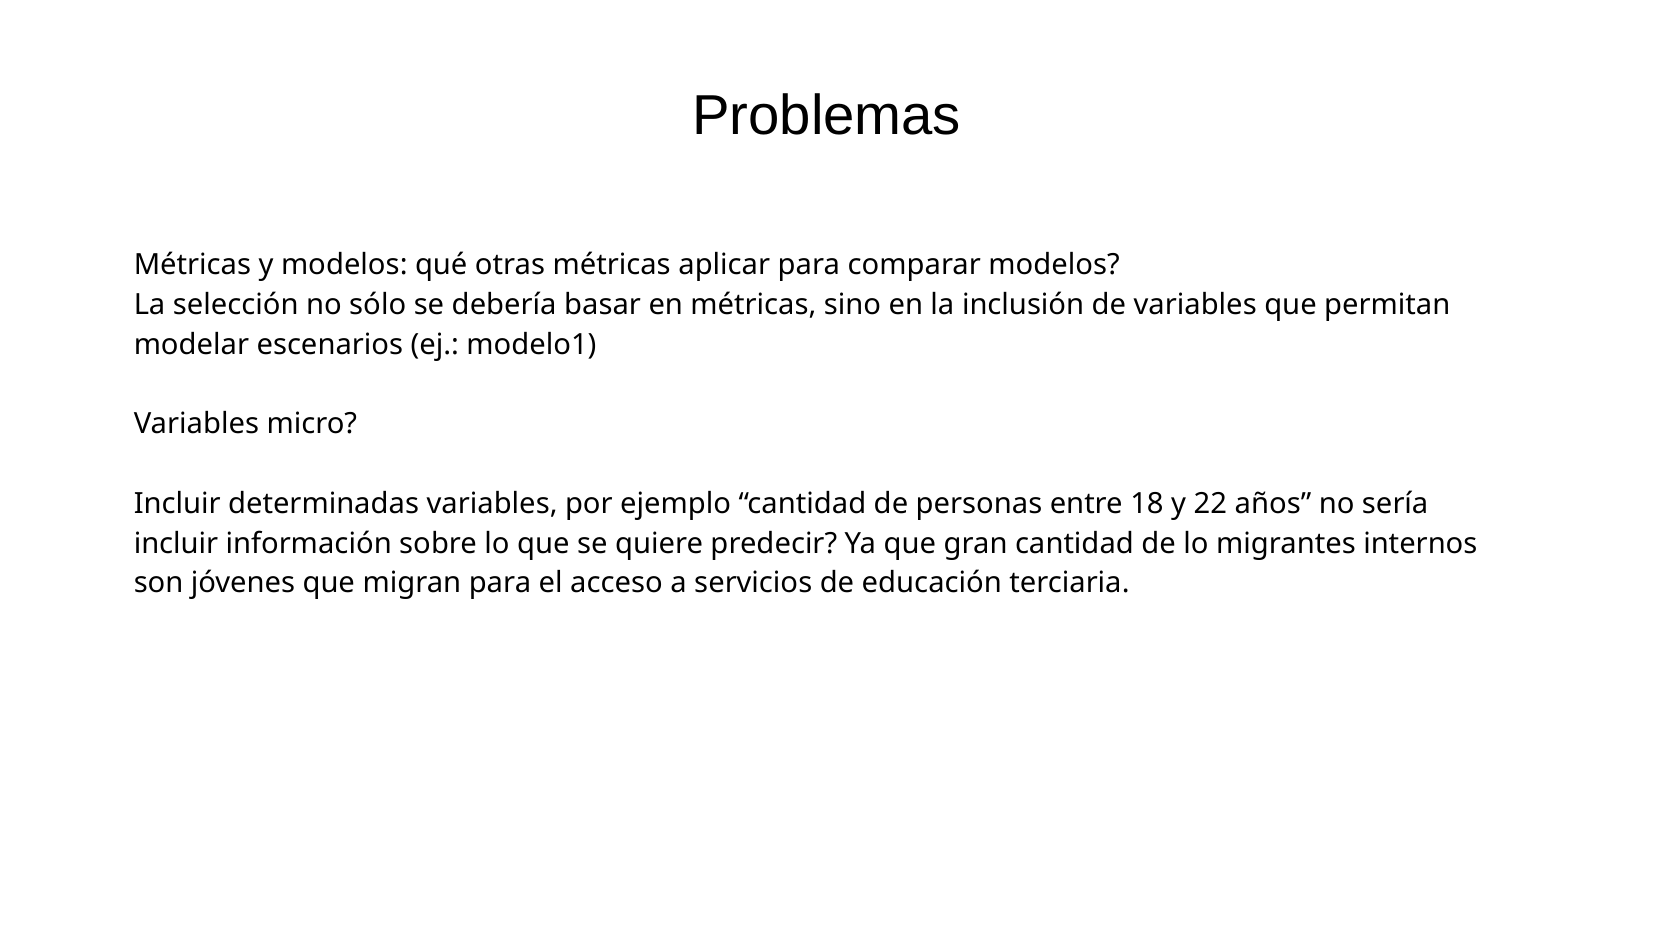

# Problemas
Métricas y modelos: qué otras métricas aplicar para comparar modelos?
La selección no sólo se debería basar en métricas, sino en la inclusión de variables que permitan modelar escenarios (ej.: modelo1)
Variables micro?
Incluir determinadas variables, por ejemplo “cantidad de personas entre 18 y 22 años” no sería incluir información sobre lo que se quiere predecir? Ya que gran cantidad de lo migrantes internos son jóvenes que migran para el acceso a servicios de educación terciaria.